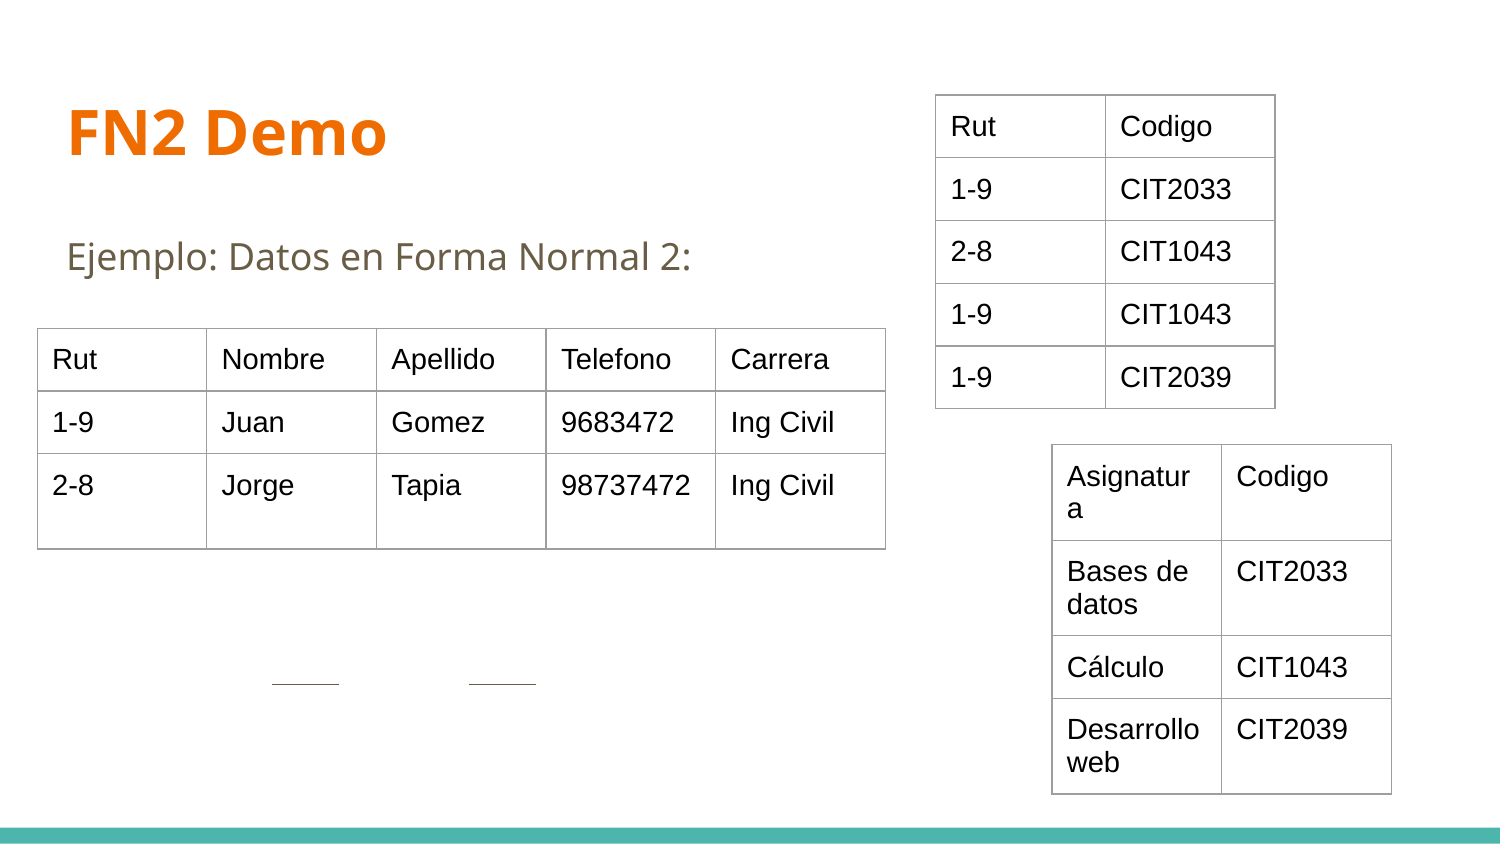

# FN2 Demo
| Rut | Codigo |
| --- | --- |
| 1-9 | CIT2033 |
| 2-8 | CIT1043 |
| 1-9 | CIT1043 |
| 1-9 | CIT2039 |
Ejemplo: Datos en Forma Normal 2:
| Rut | Nombre | Apellido | Telefono | Carrera |
| --- | --- | --- | --- | --- |
| 1-9 | Juan | Gomez | 9683472 | Ing Civil |
| 2-8 | Jorge | Tapia | 98737472 | Ing Civil |
| Asignatura | Codigo |
| --- | --- |
| Bases de datos | CIT2033 |
| Cálculo | CIT1043 |
| Desarrollo web | CIT2039 |